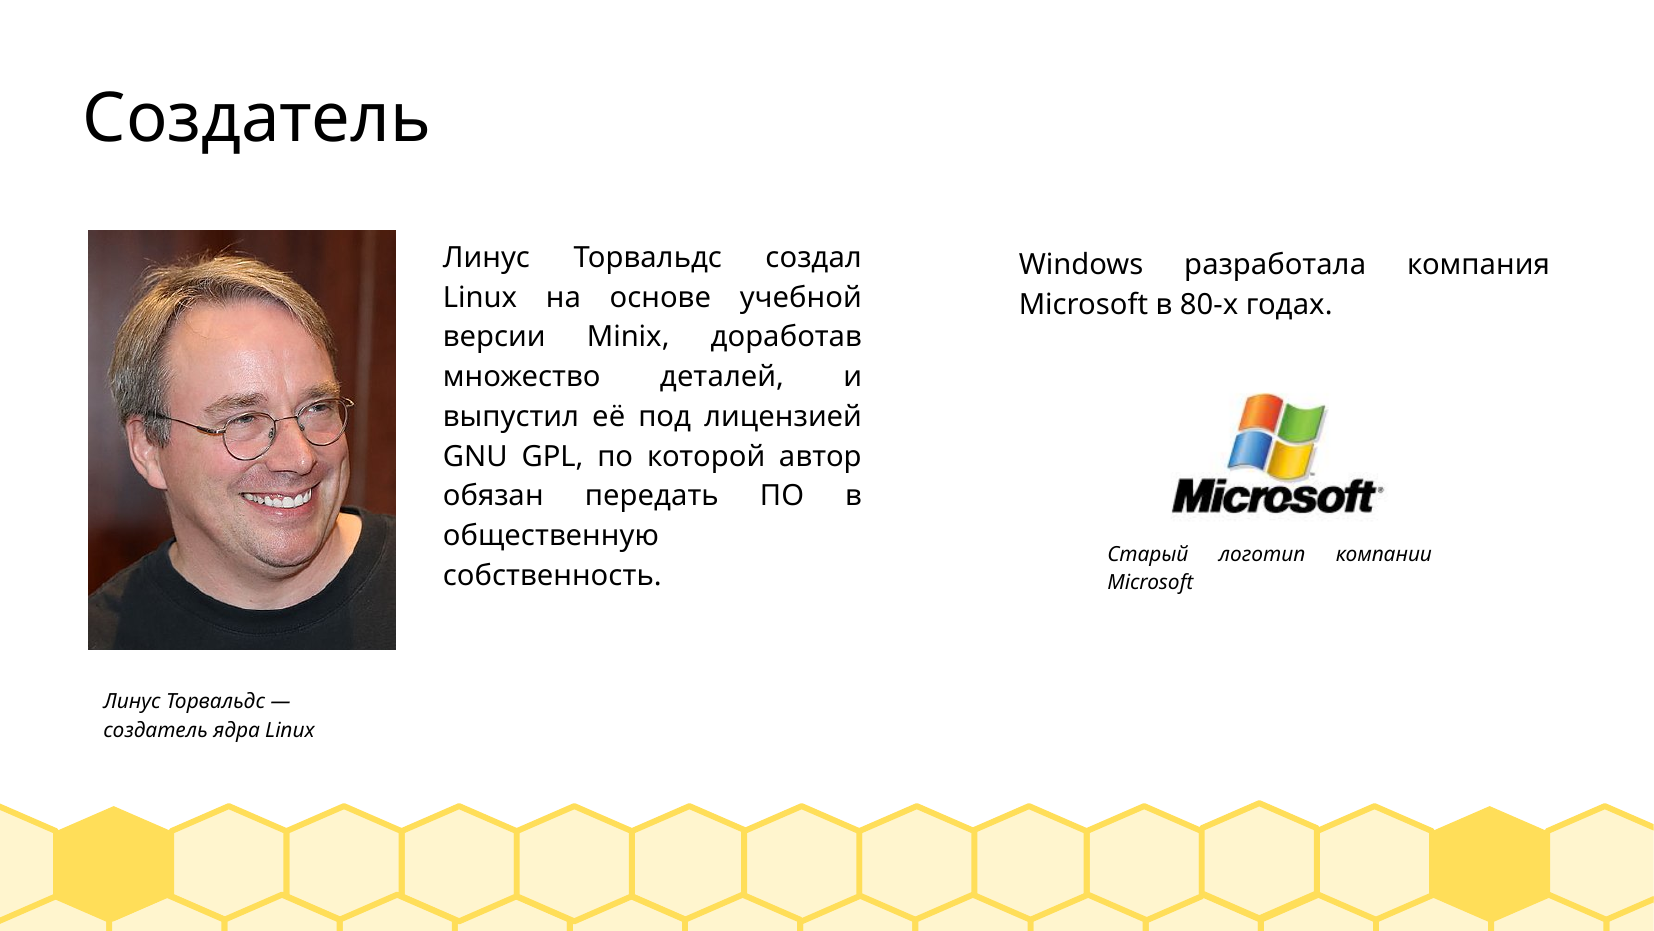

# Создатель
Линус Торвальдс создал Linux на основе учебной версии Minix, доработав множество деталей, и выпустил её под лицензией GNU GPL, по которой автор обязан передать ПО в общественную собственность.
Windows разработала компания Microsoft в 80-х годах.
Старый логотип компании Microsoft
Линус Торвальдс — создатель ядра Linux